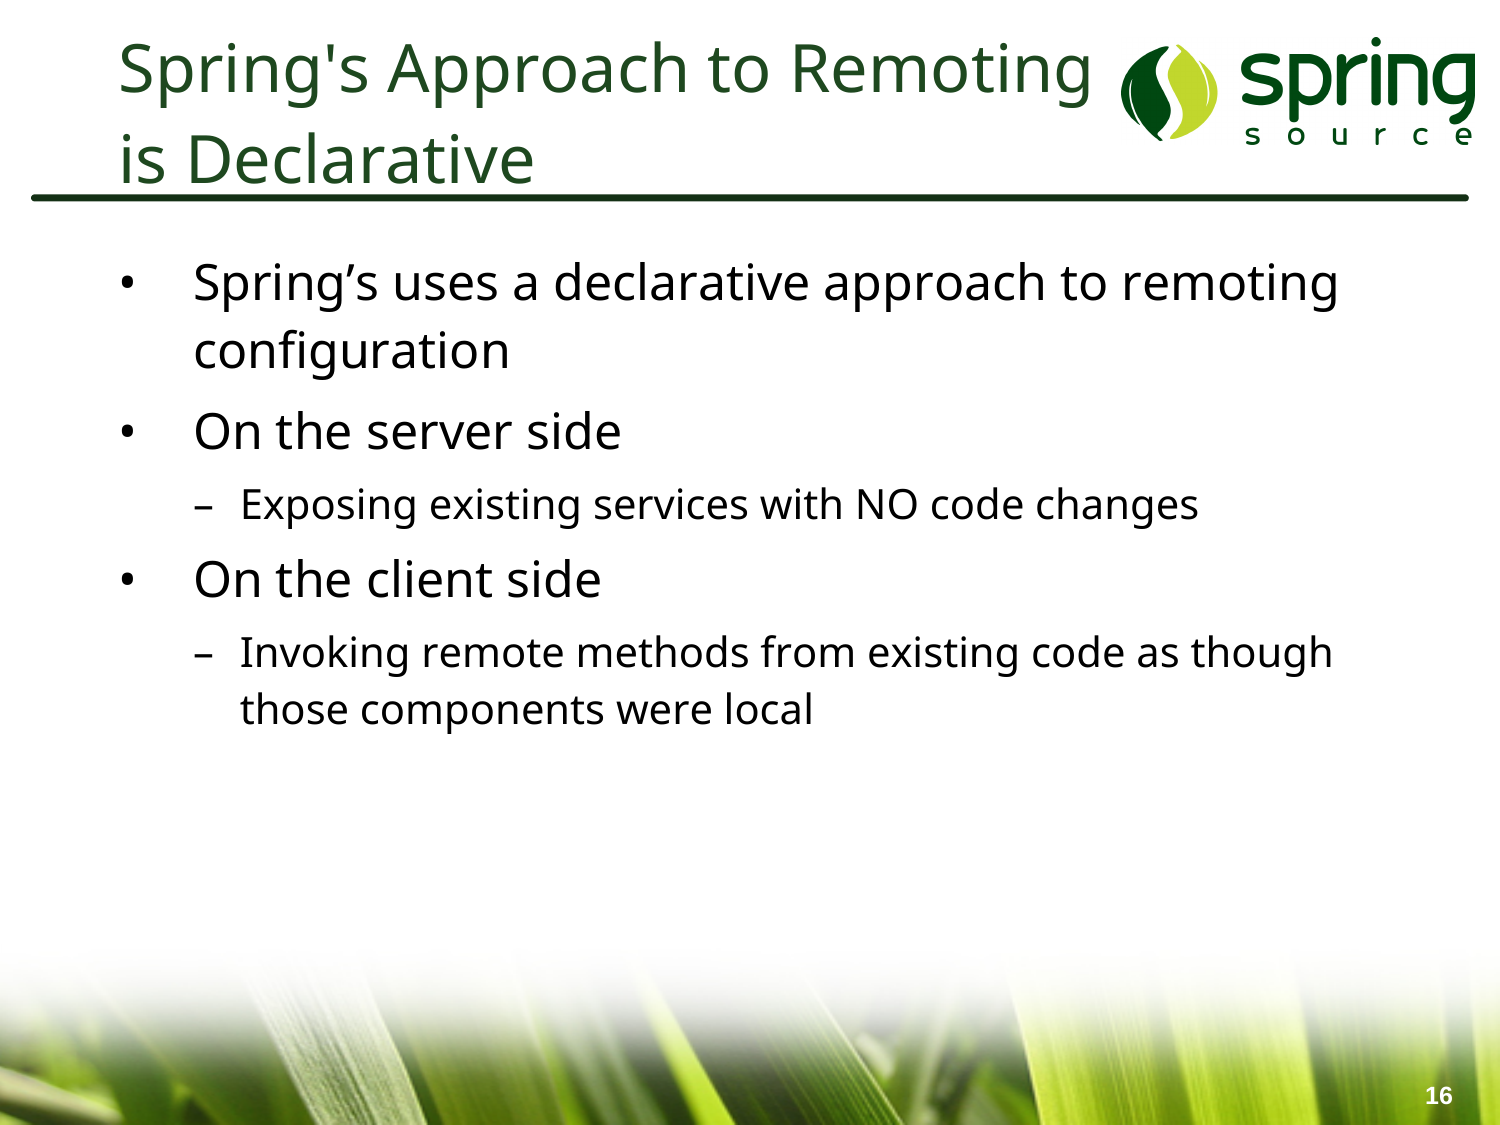

Spring's Approach to Remoting is Declarative
# Spring’s uses a declarative approach to remoting configuration
On the server side
Exposing existing services with NO code changes
On the client side
Invoking remote methods from existing code as though those components were local